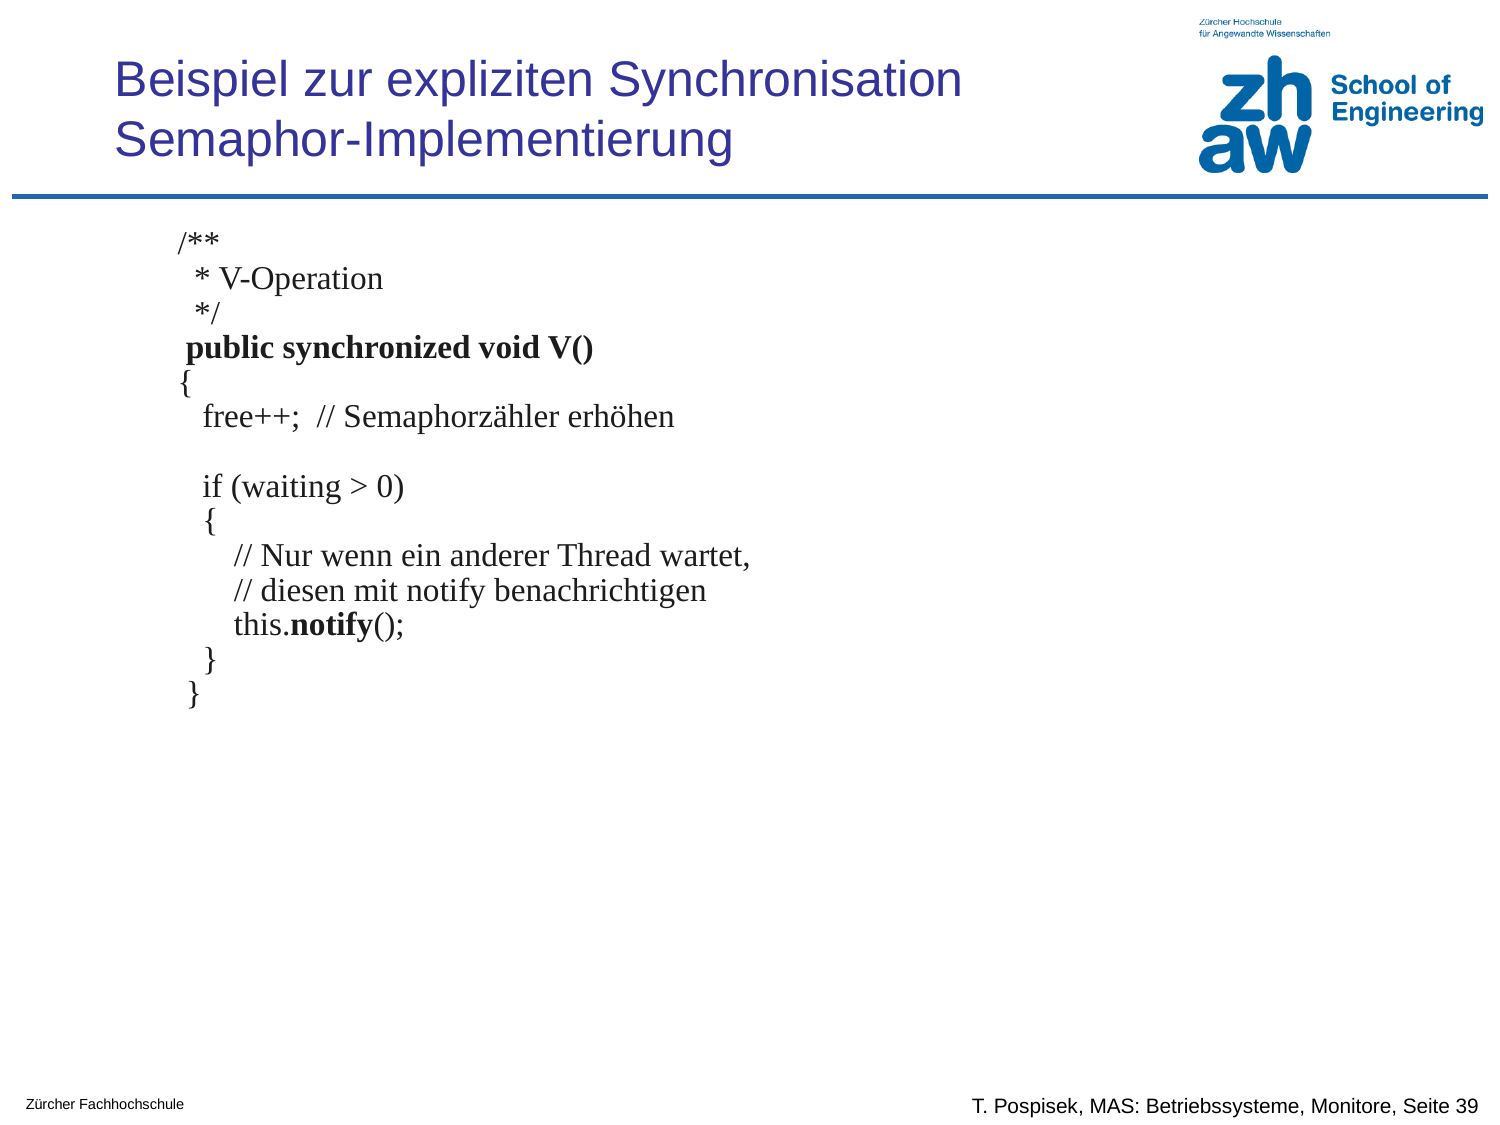

# Beispiel zur expliziten Synchronisation Semaphor-Implementierung
/**
 * V-Operation
 */
 public synchronized void V()
{
 free++; // Semaphorzähler erhöhen
 if (waiting > 0)
 {
 	// Nur wenn ein anderer Thread wartet,
 	// diesen mit notify benachrichtigen
 	this.notify();
 }
 }